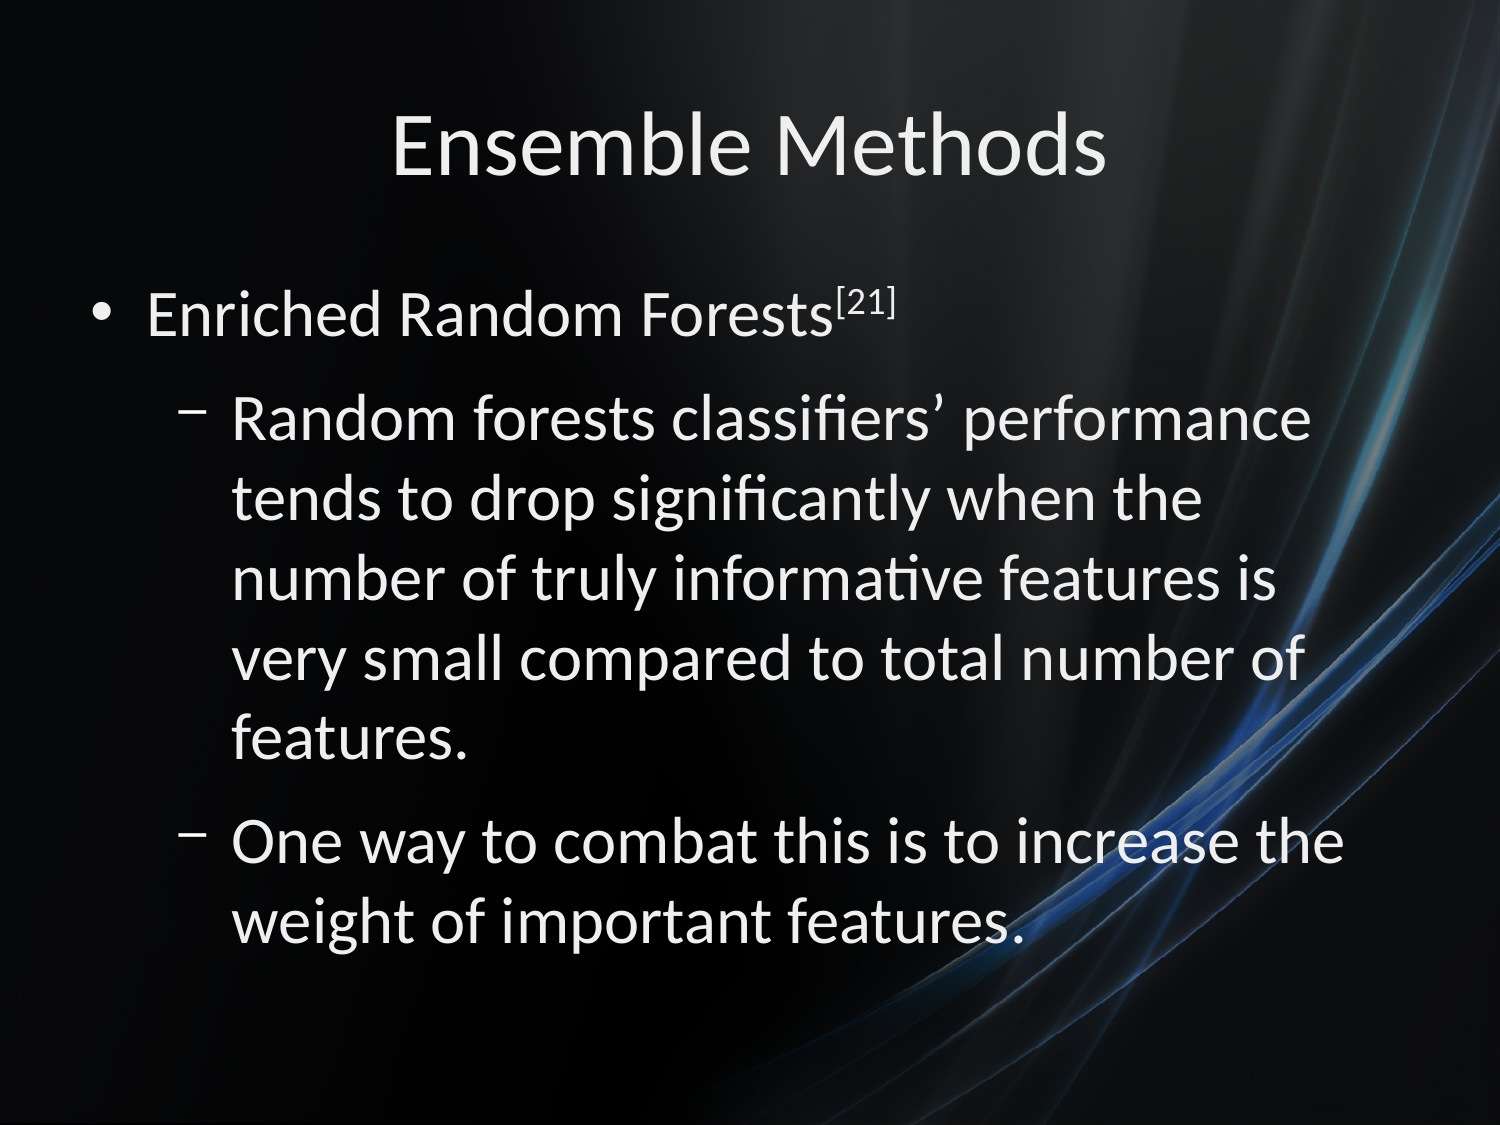

# Ensemble Methods
Enriched Random Forests[21]
Random forests classifiers’ performance tends to drop significantly when the number of truly informative features is very small compared to total number of features.
One way to combat this is to increase the weight of important features.